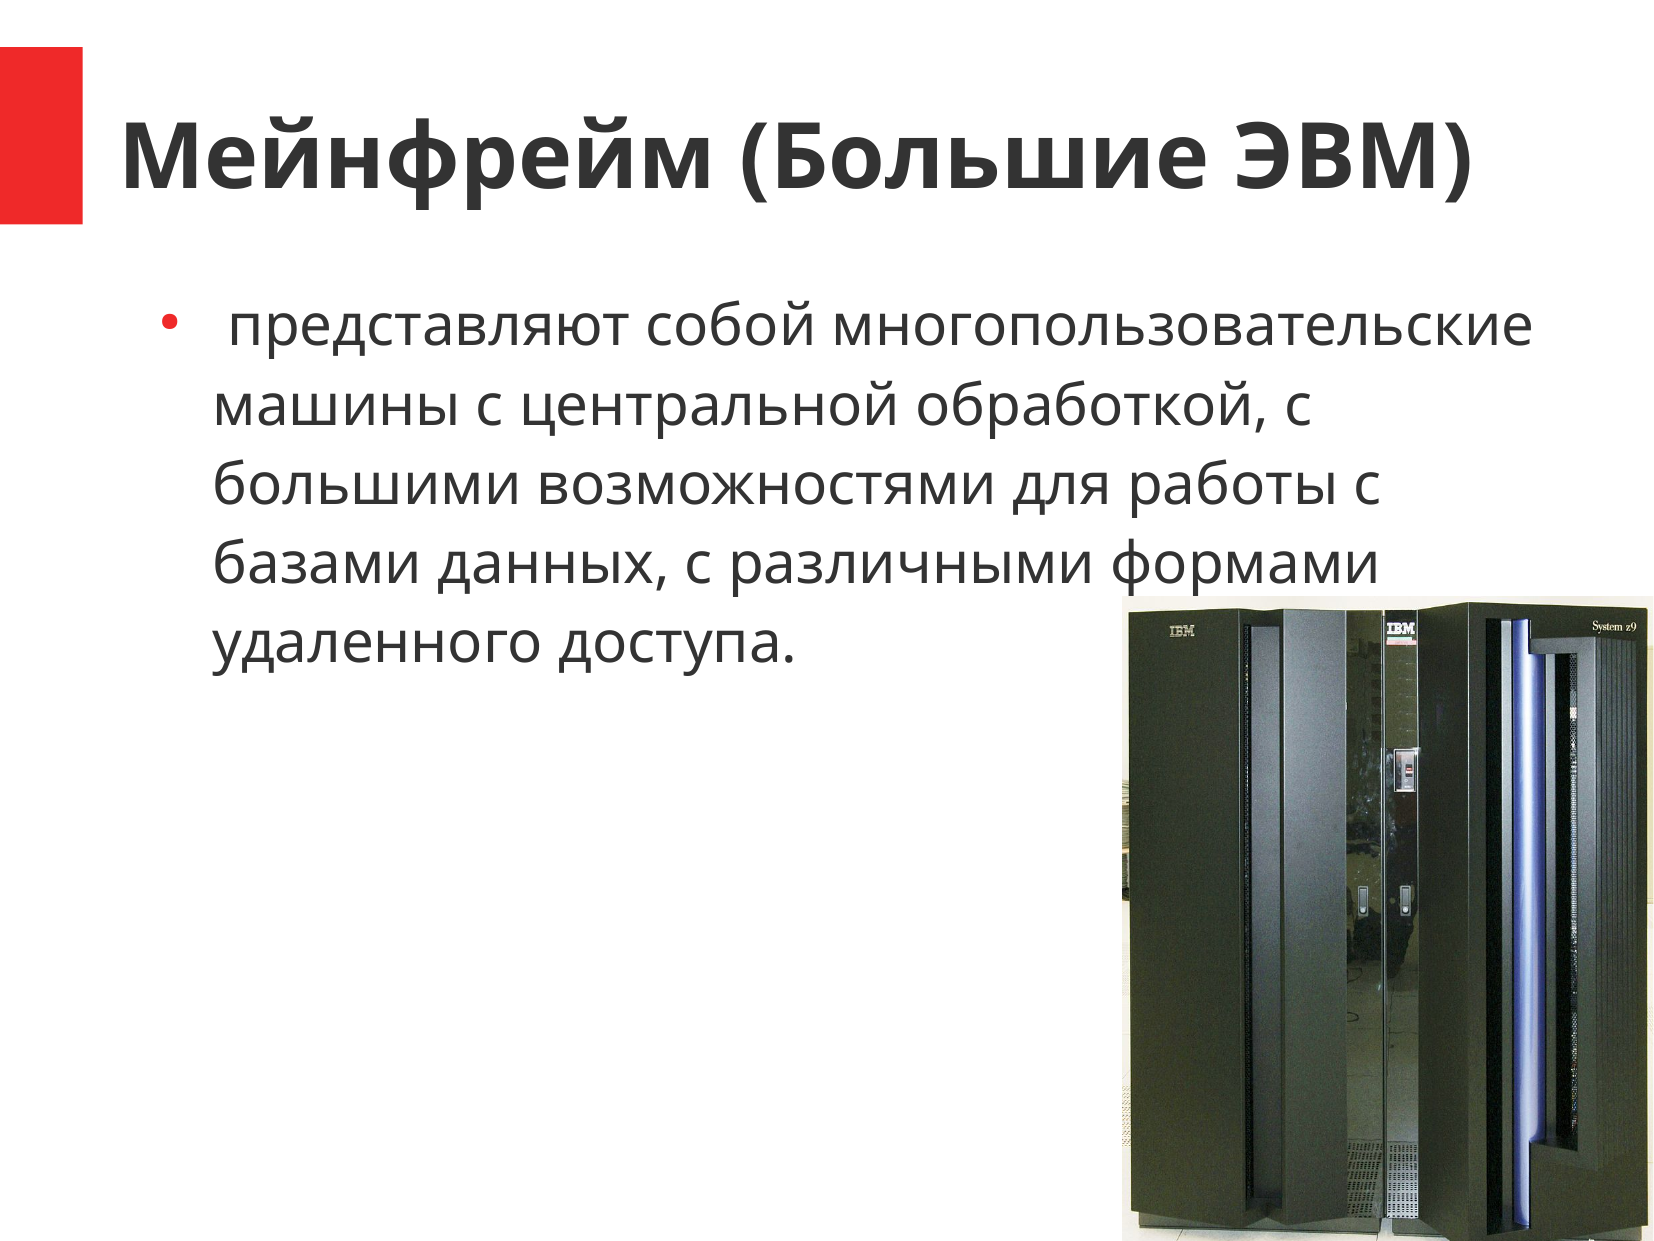

# Мейнфрейм (Большие ЭВМ)
 представляют собой многопользовательские машины с центральной обработкой, с большими возможностями для работы с базами данных, с различными формами удаленного доступа.
8